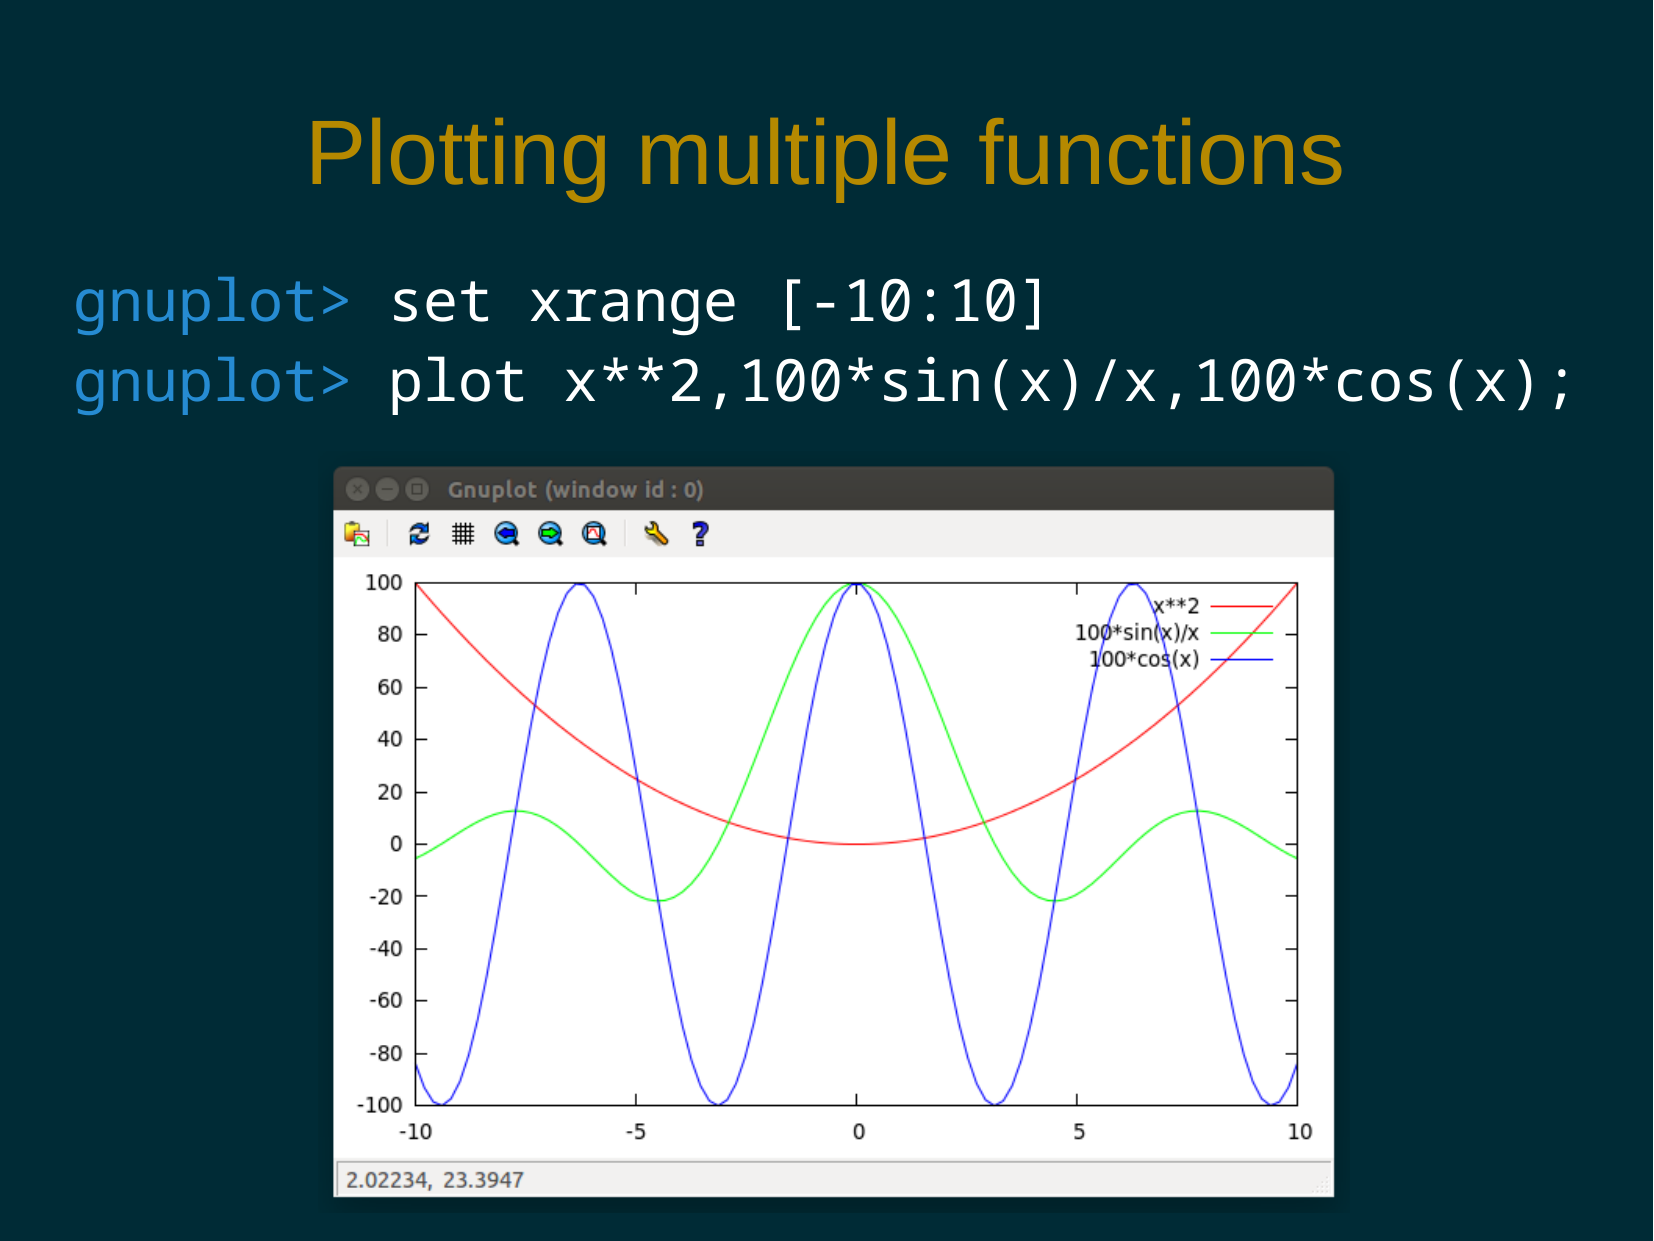

# Plotting multiple functions
gnuplot> set xrange [-10:10]
gnuplot> plot x**2,100*sin(x)/x,100*cos(x);